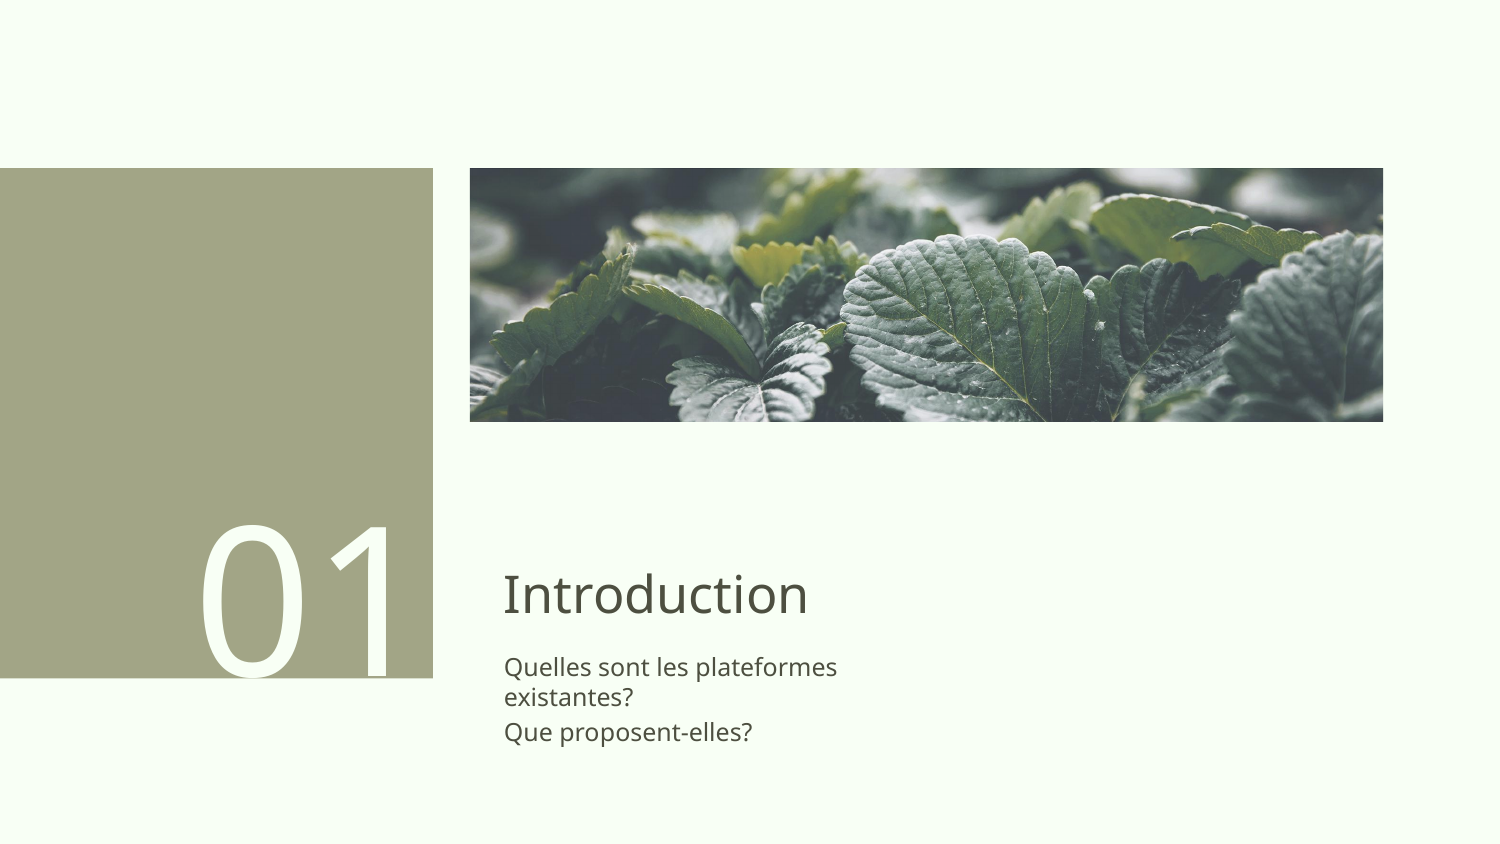

01
Introduction
# Quelles sont les plateformes existantes?
Que proposent-elles?